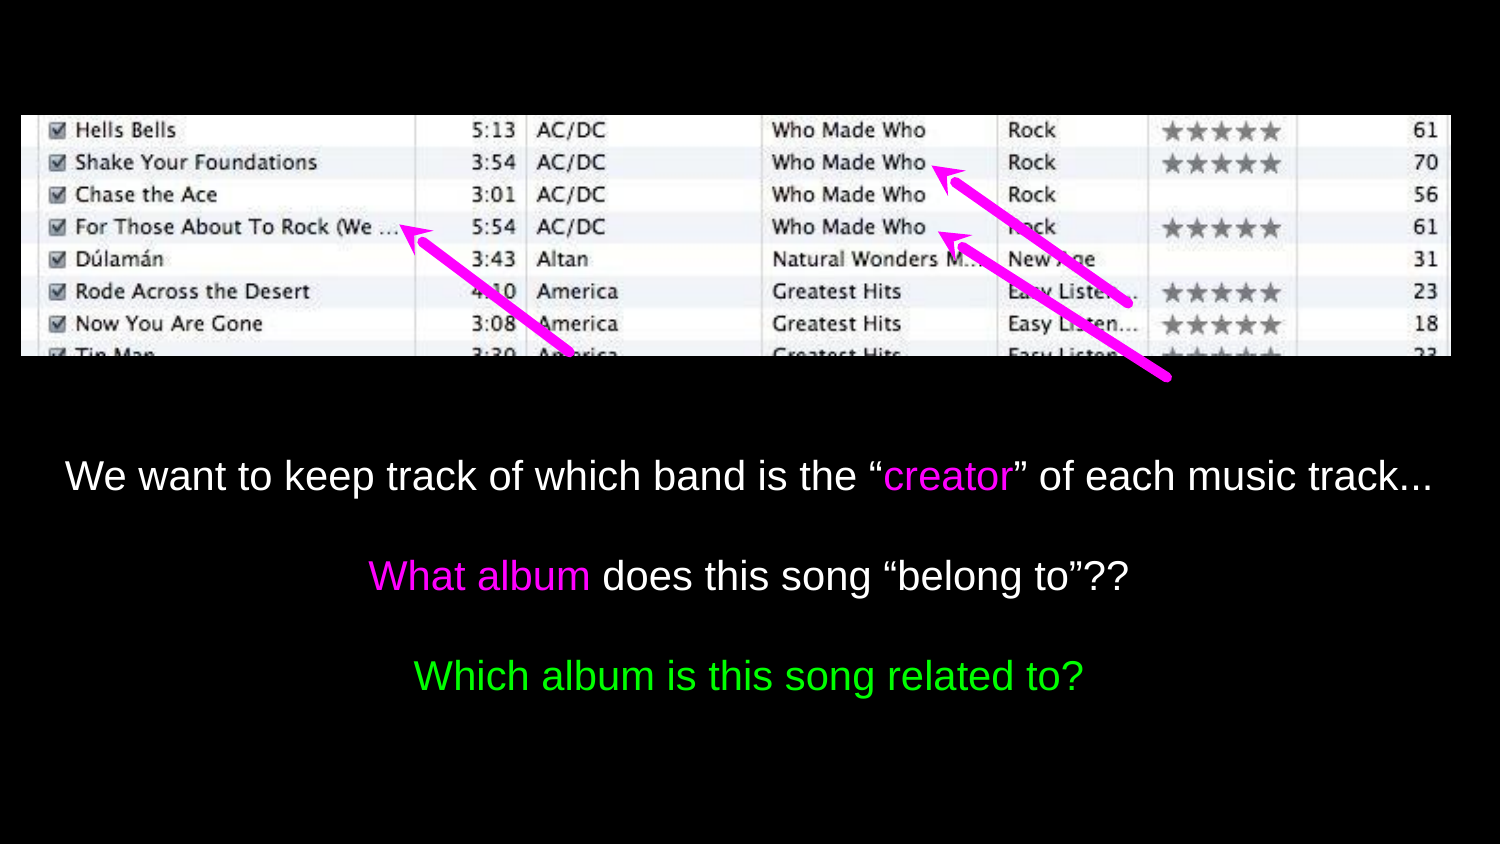

We want to keep track of which band is the “creator” of each music track...
What album does this song “belong to”??
Which album is this song related to?